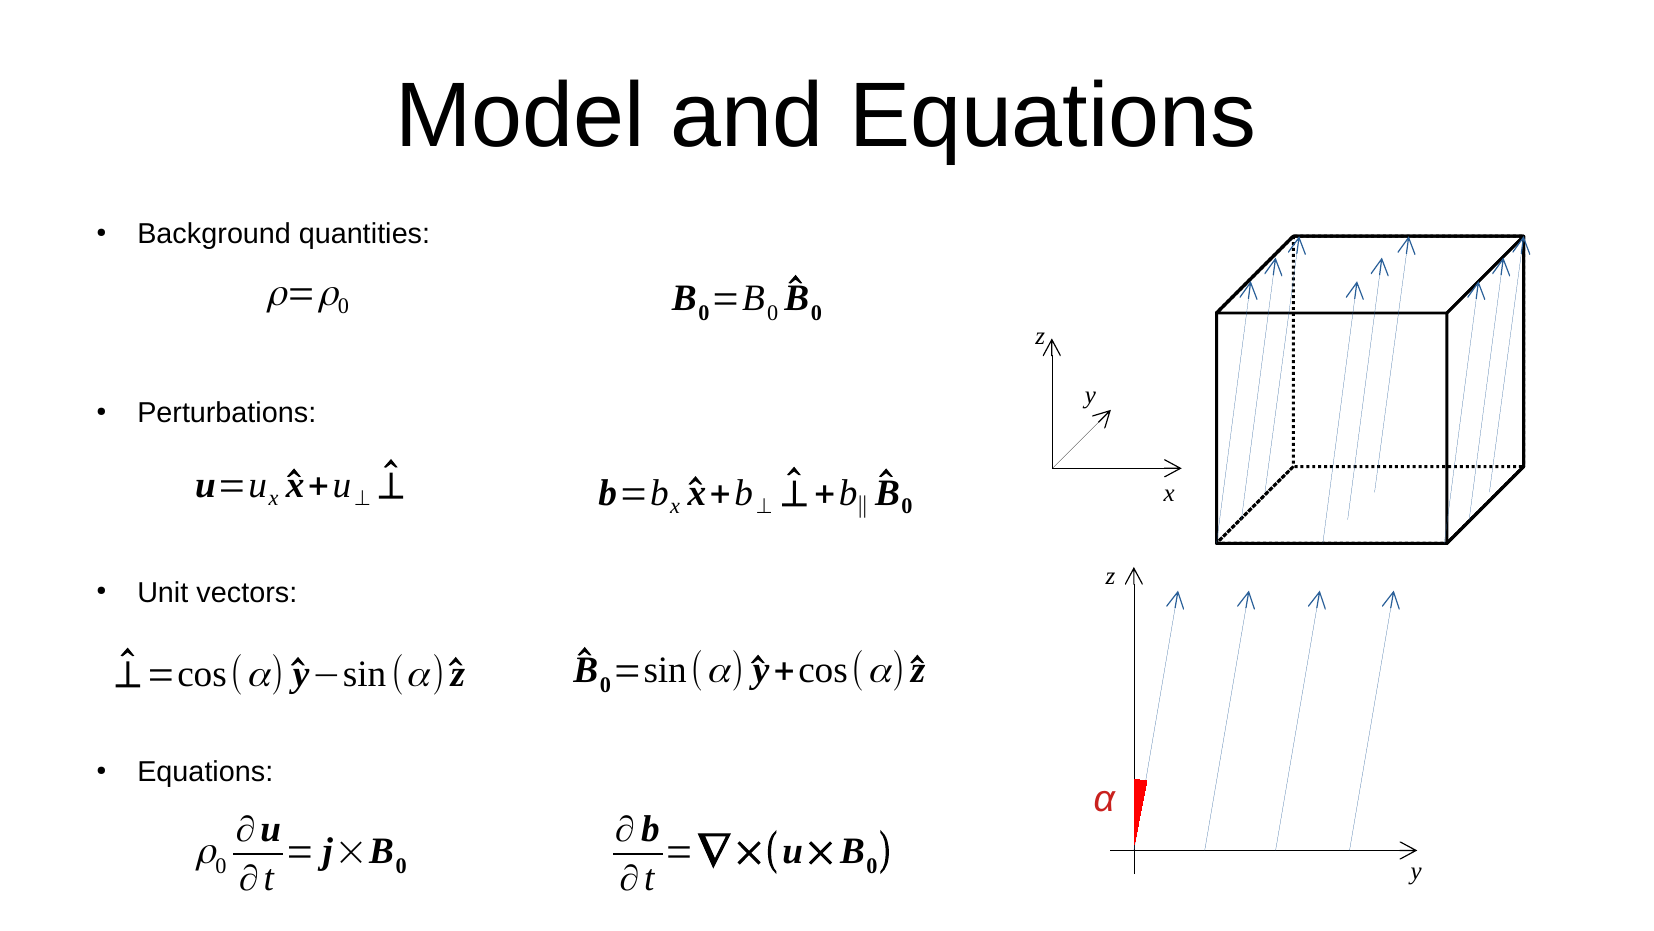

# Model and Equations
Background quantities:
Perturbations:
Unit vectors:
Equations:
α